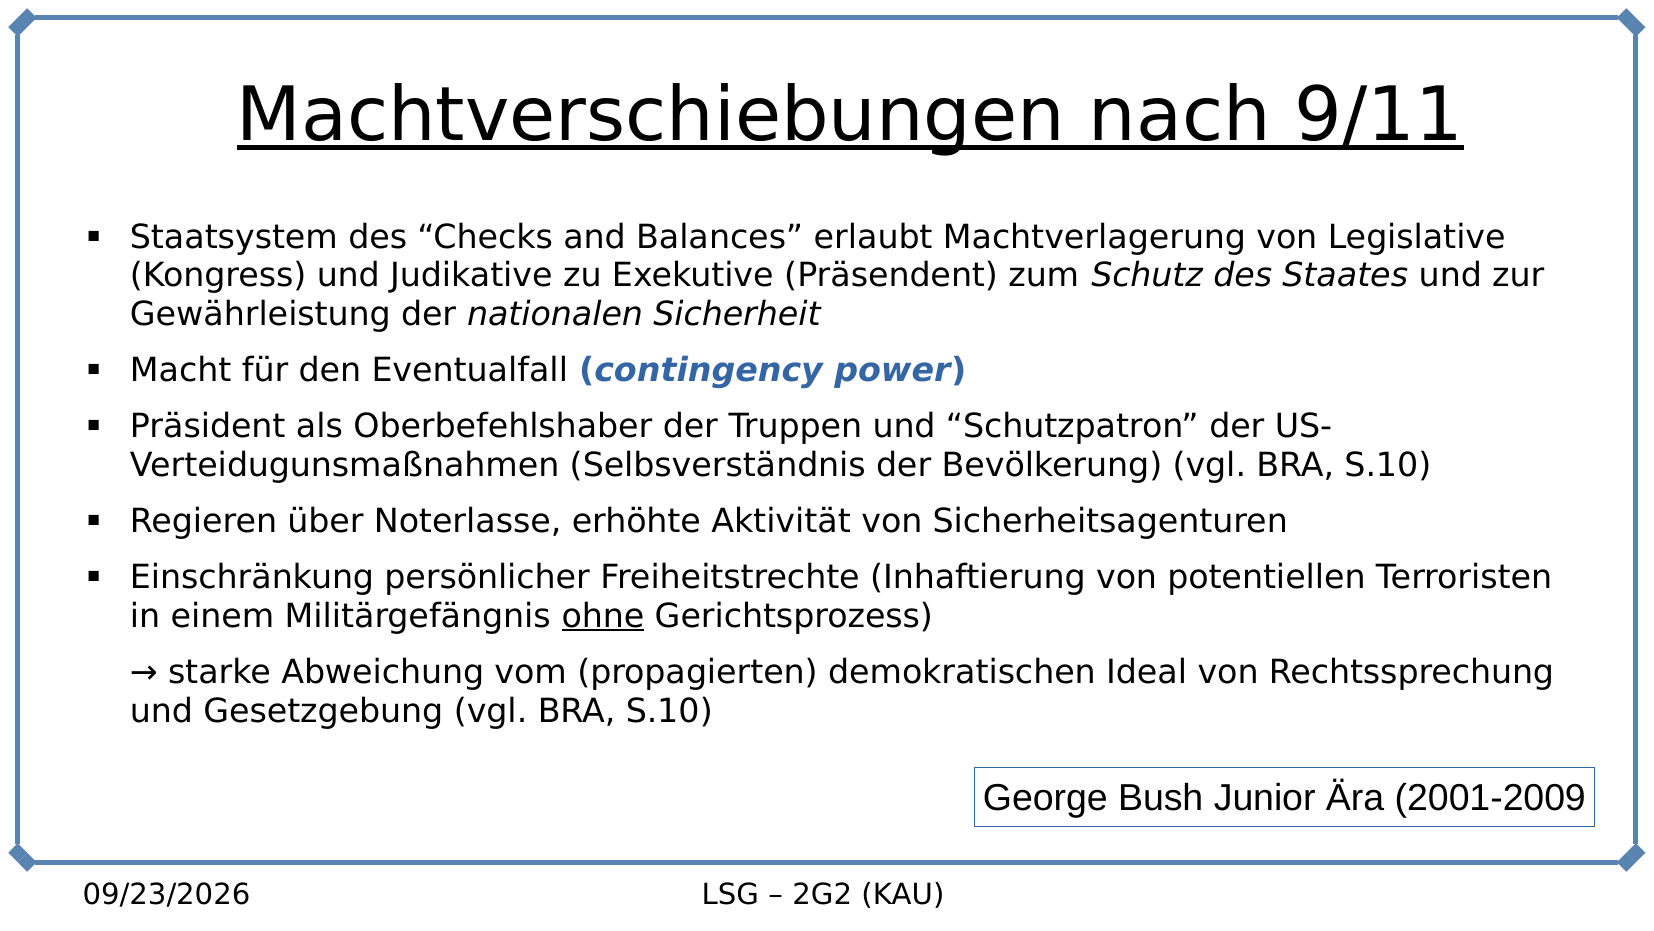

# Machtverschiebungen nach 9/11
Staatsystem des “Checks and Balances” erlaubt Machtverlagerung von Legislative (Kongress) und Judikative zu Exekutive (Präsendent) zum Schutz des Staates und zur Gewährleistung der nationalen Sicherheit
Macht für den Eventualfall (contingency power)
Präsident als Oberbefehlshaber der Truppen und “Schutzpatron” der US-Verteidugunsmaßnahmen (Selbsverständnis der Bevölkerung) (vgl. BRA, S.10)
Regieren über Noterlasse, erhöhte Aktivität von Sicherheitsagenturen
Einschränkung persönlicher Freiheitstrechte (Inhaftierung von potentiellen Terroristen in einem Militärgefängnis ohne Gerichtsprozess)
→ starke Abweichung vom (propagierten) demokratischen Ideal von Rechtssprechung und Gesetzgebung (vgl. BRA, S.10)
George Bush Junior Ära (2001-2009